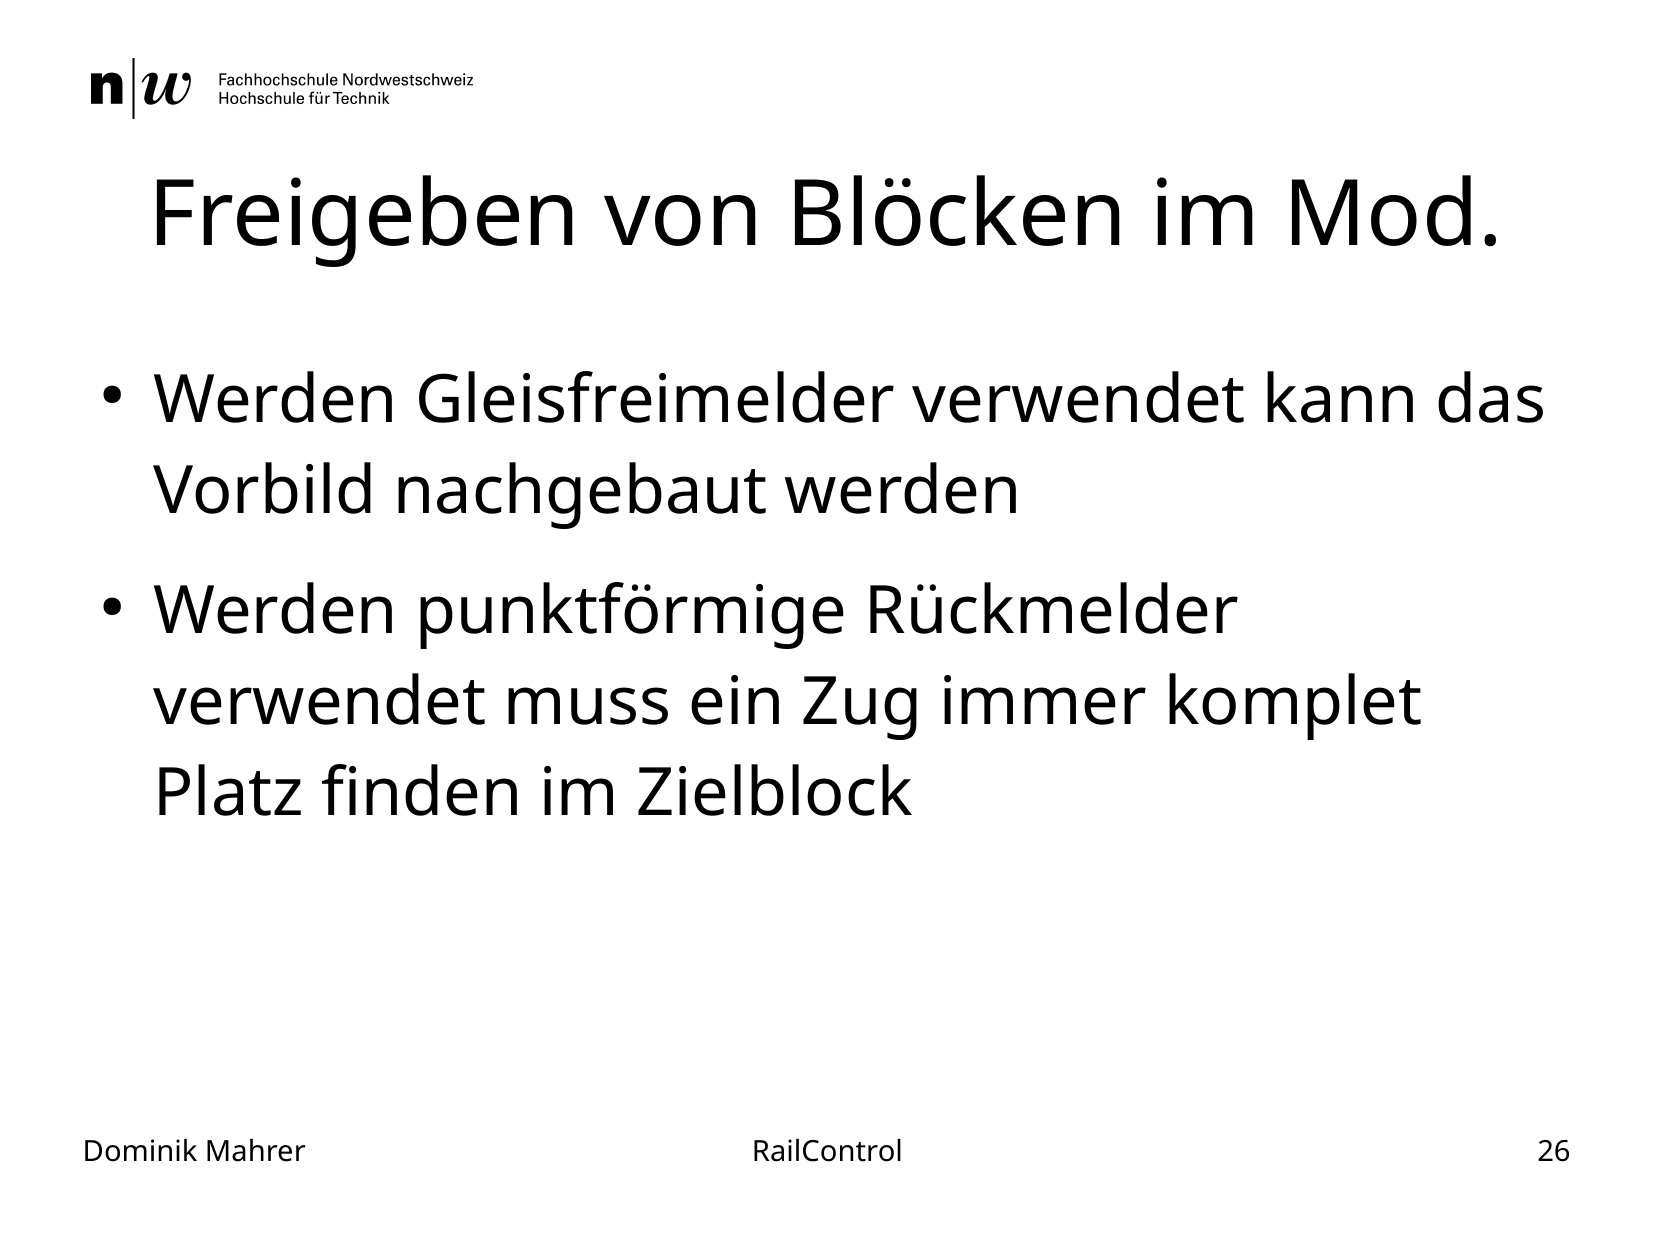

# Freigeben von Blöcken im Mod.
Werden Gleisfreimelder verwendet kann das Vorbild nachgebaut werden
Werden punktförmige Rückmelder verwendet muss ein Zug immer komplet Platz finden im Zielblock
Dominik Mahrer
RailControl
26